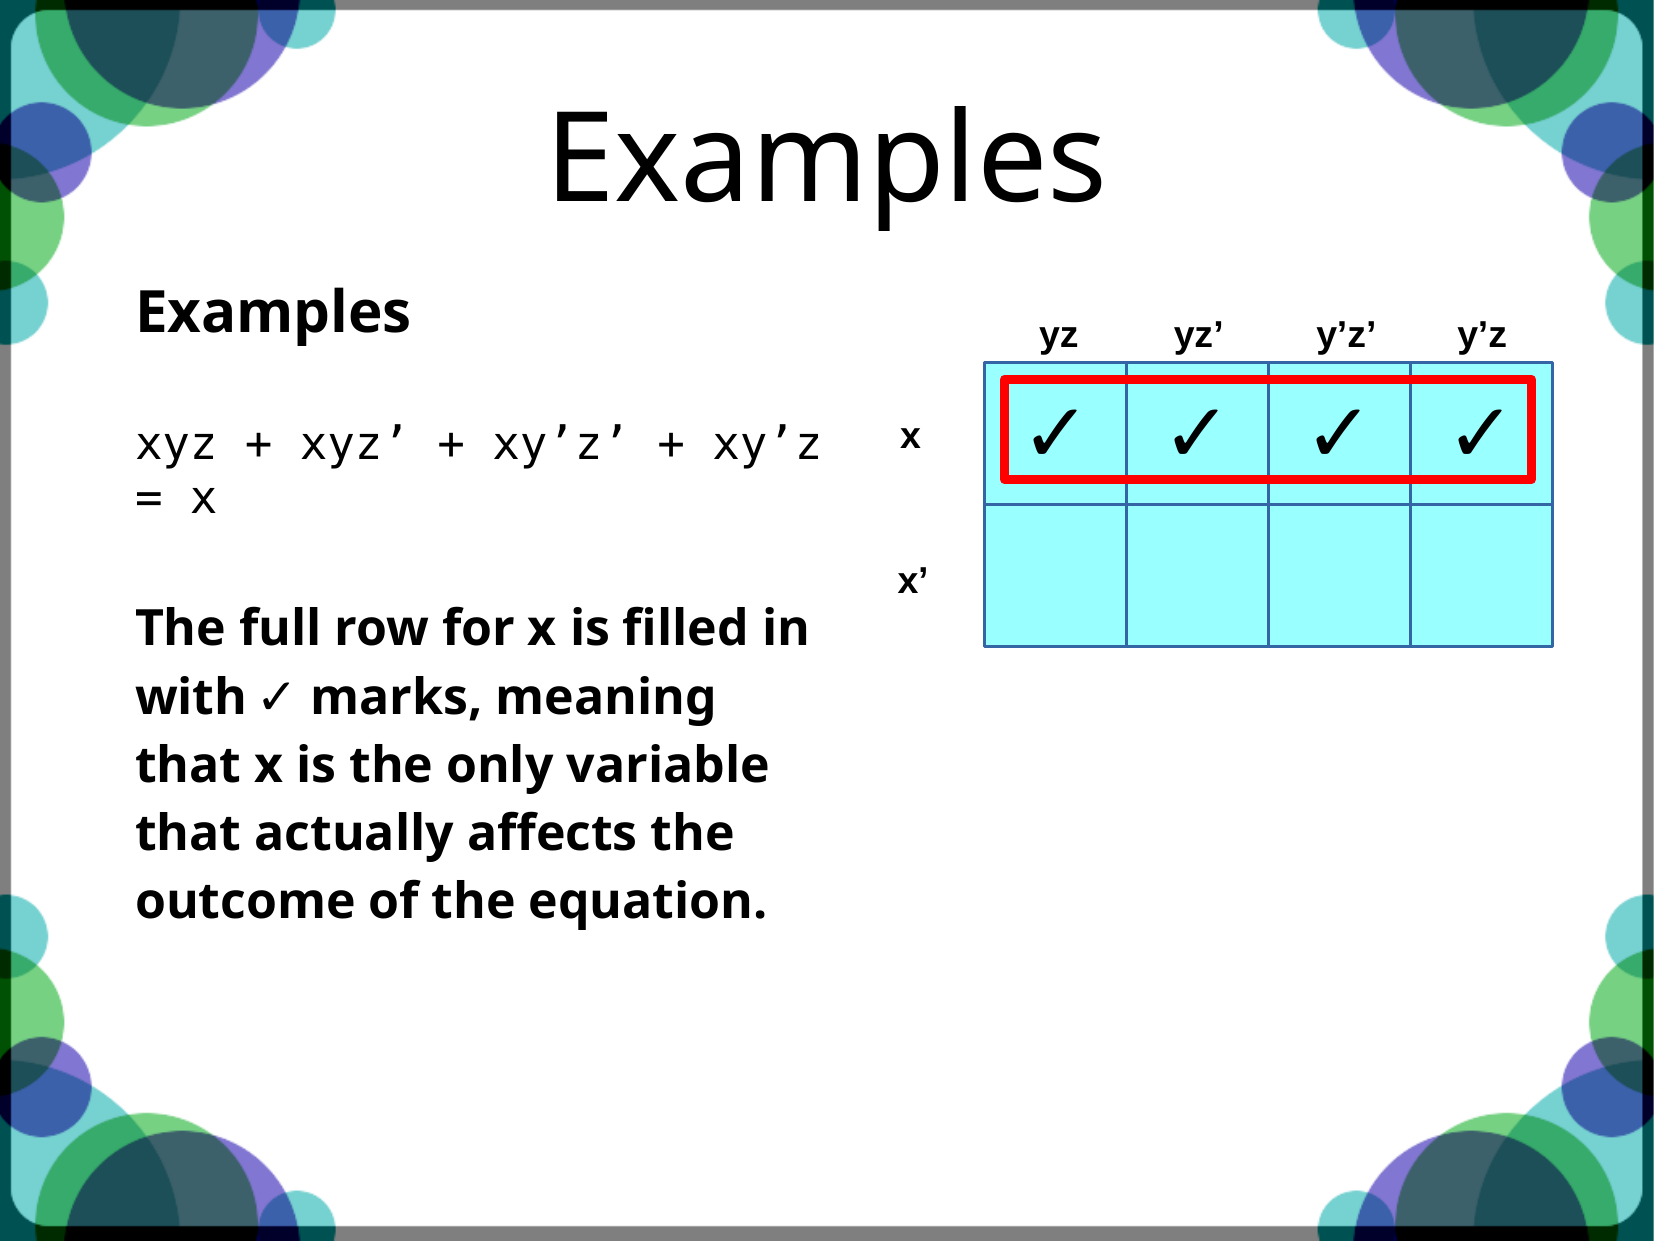

# Examples
Examples
xyz + xyz’ + xy’z’ + xy’z
= x
The full row for x is filled in with ✓ marks, meaning that x is the only variable that actually affects the outcome of the equation.
yz
yz’
y’z’
y’z
✓
✓
✓
✓
x
x’